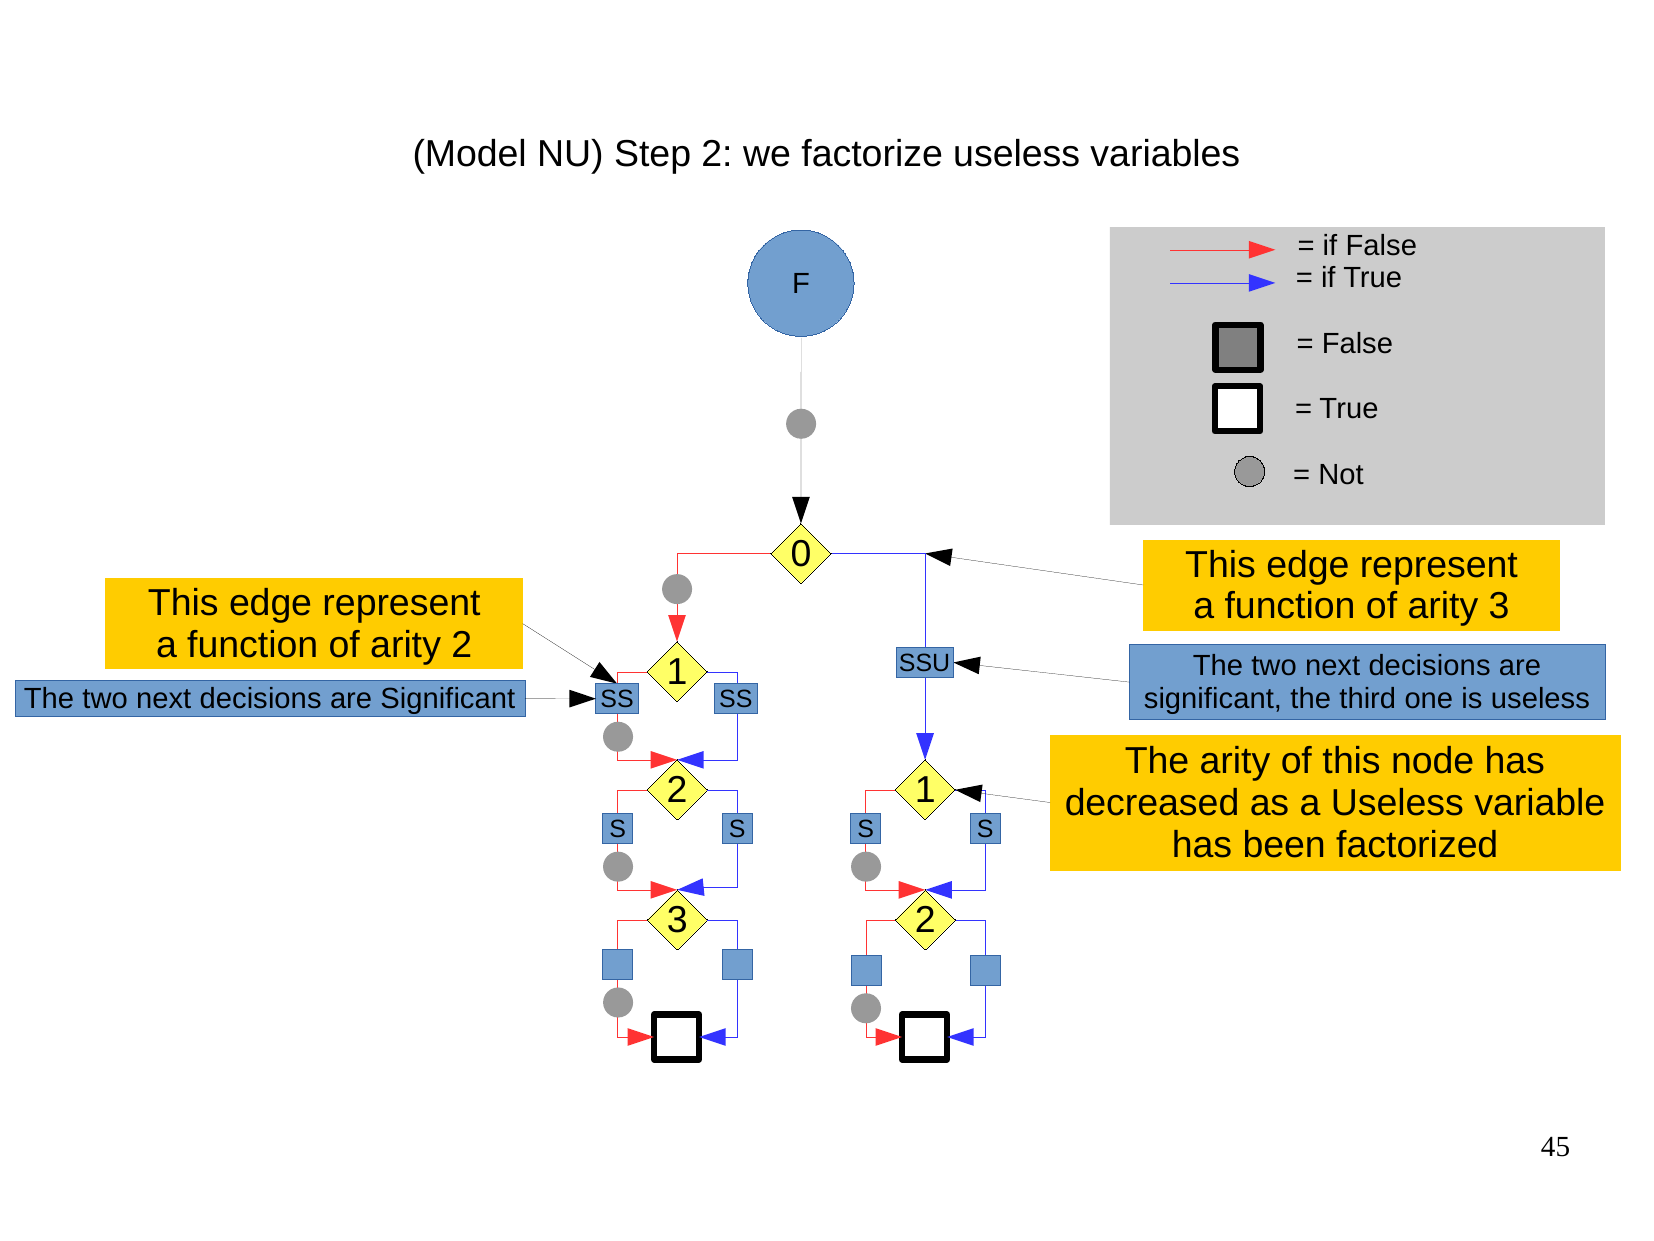

# (Model NU) Step 2: we factorize useless variables
= if False
= if True
= False
= True
= Not
F
0
This edge represent
a function of arity 3
This edge represent
a function of arity 2
1
The two next decisions are
significant, the third one is useless
SSU
The two next decisions are Significant
SS
SS
The arity of this node has
decreased as a Useless variable
has been factorized
1
2
S
S
S
S
3
2
45